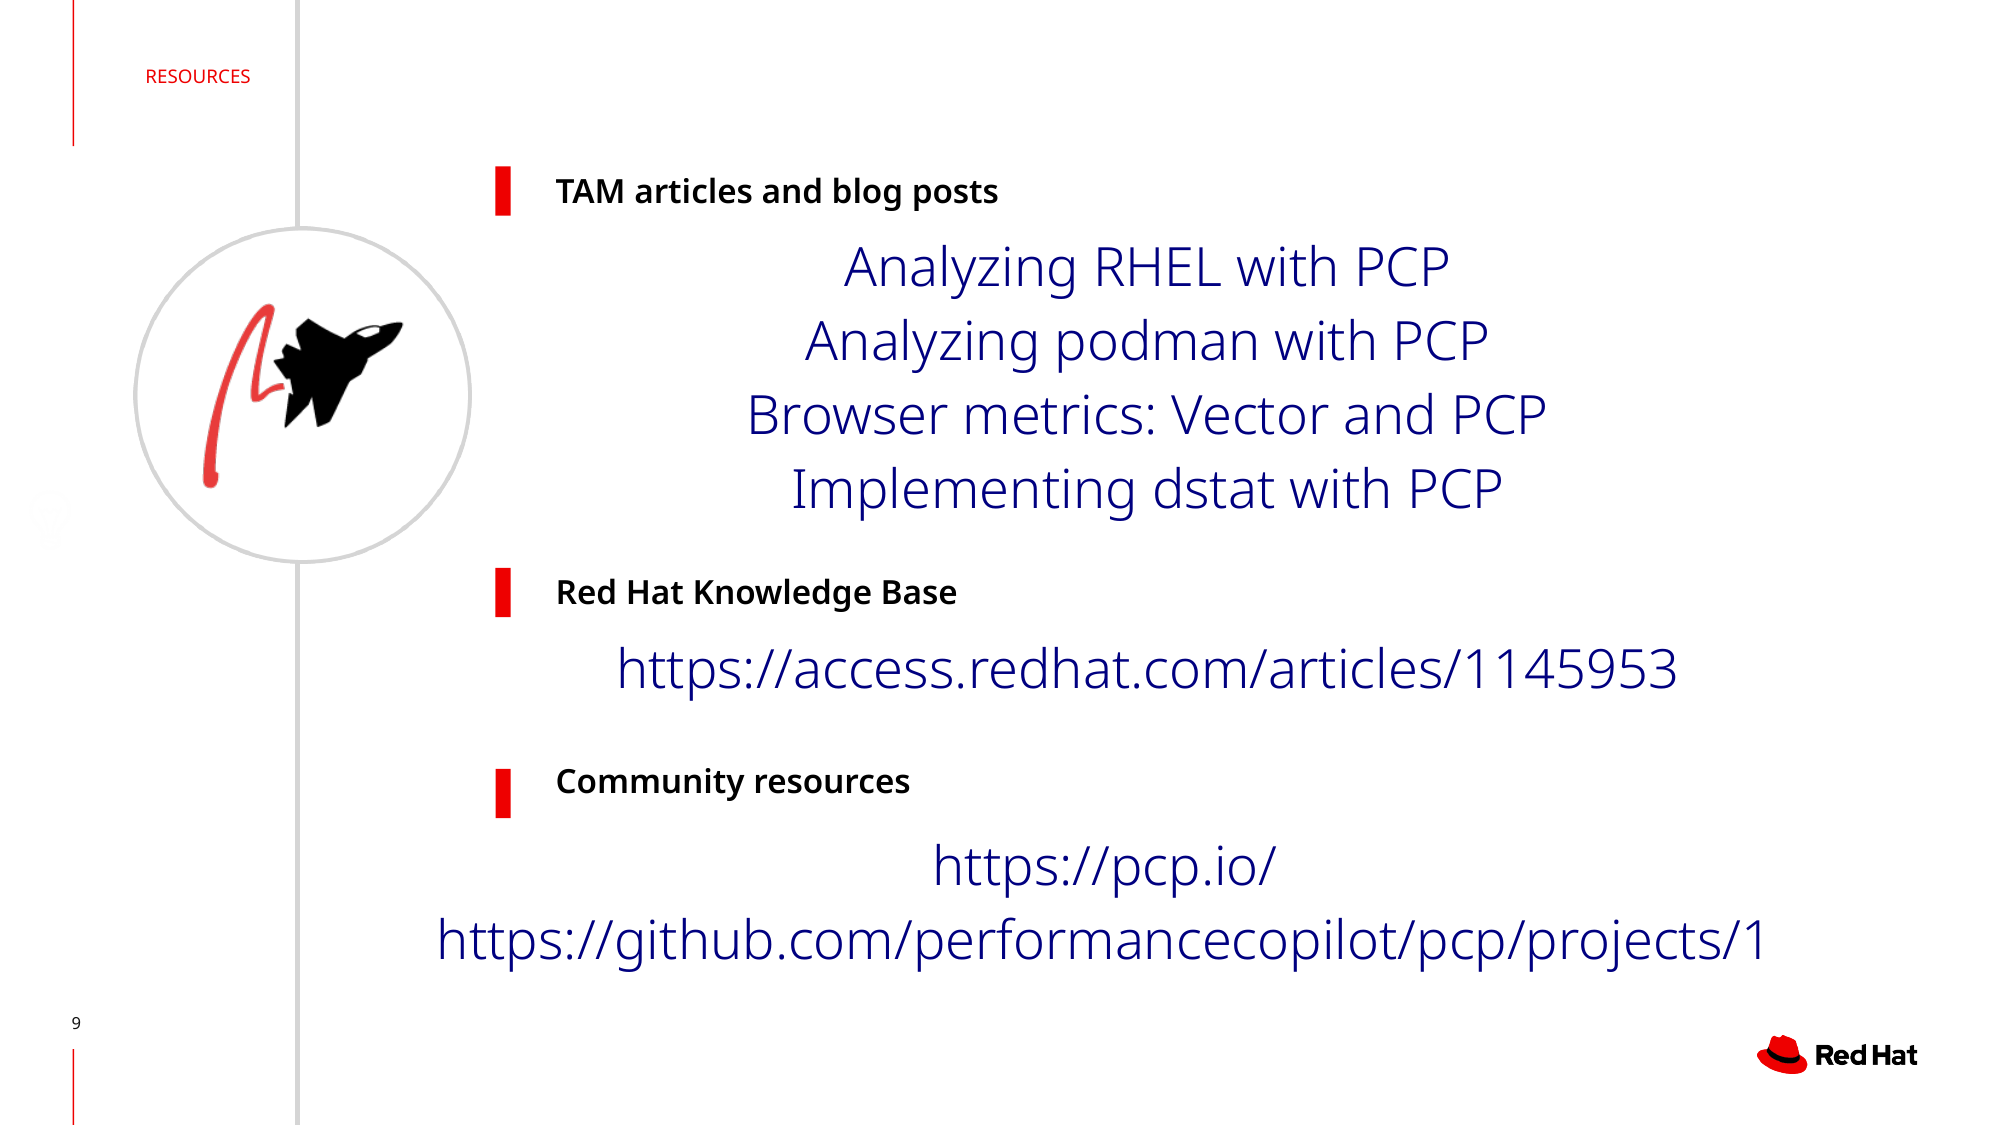

# RESOURCES
TAM articles and blog posts
Analyzing RHEL with PCP
Analyzing podman with PCP
Browser metrics: Vector and PCP
Implementing dstat with PCP
Red Hat Knowledge Base
https://access.redhat.com/articles/1145953
Community resources
https://pcp.io/
https://github.com/performancecopilot/pcp/projects/1
9